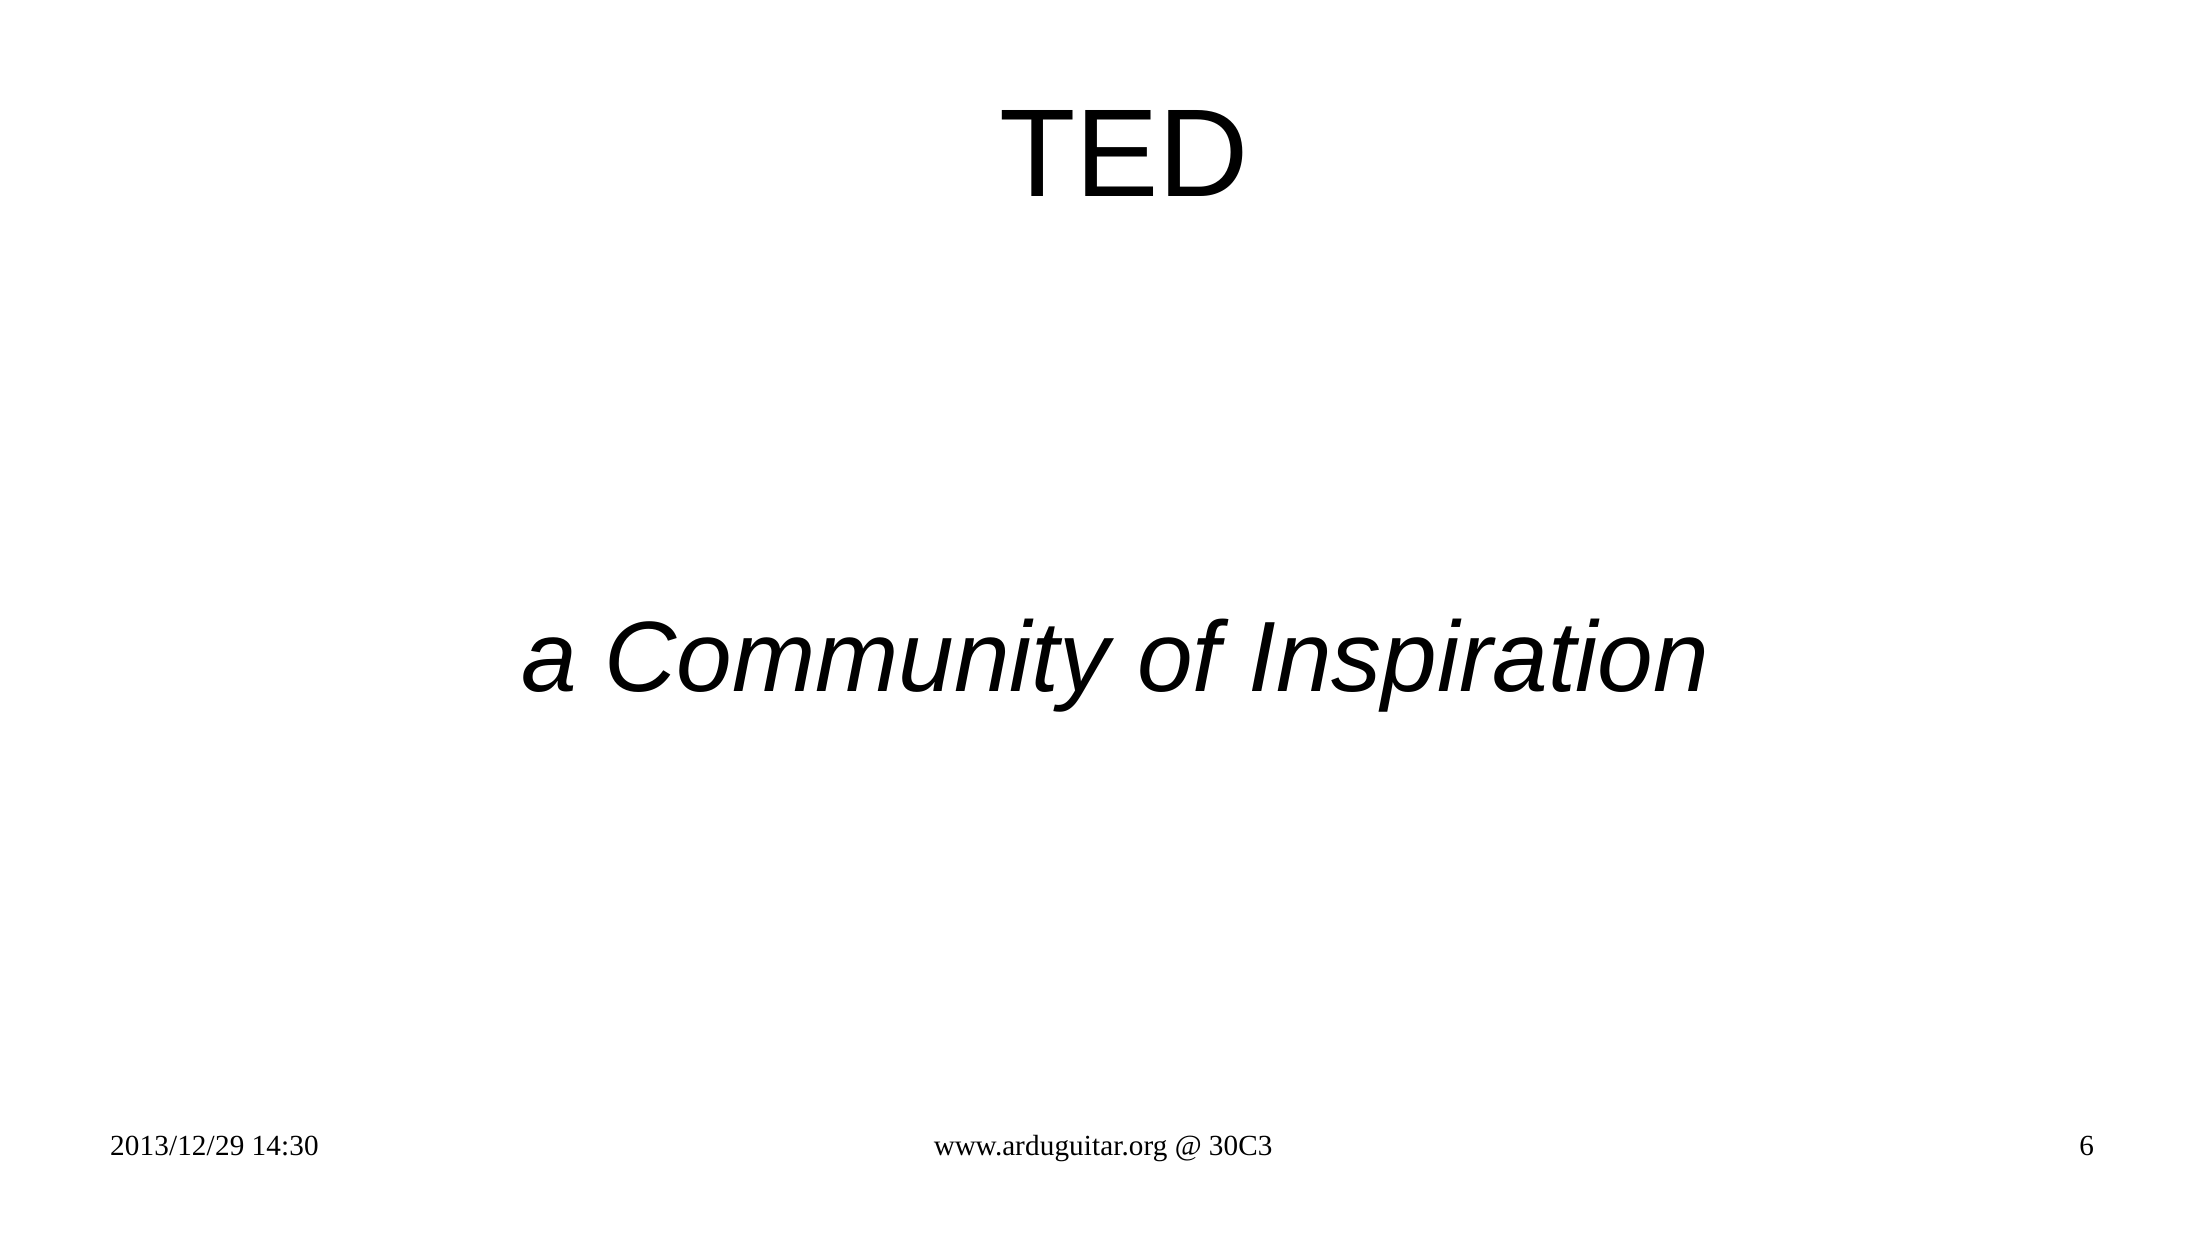

# TED
a Community of Inspiration
2013/12/29 14:30
www.arduguitar.org @ 30C3
6